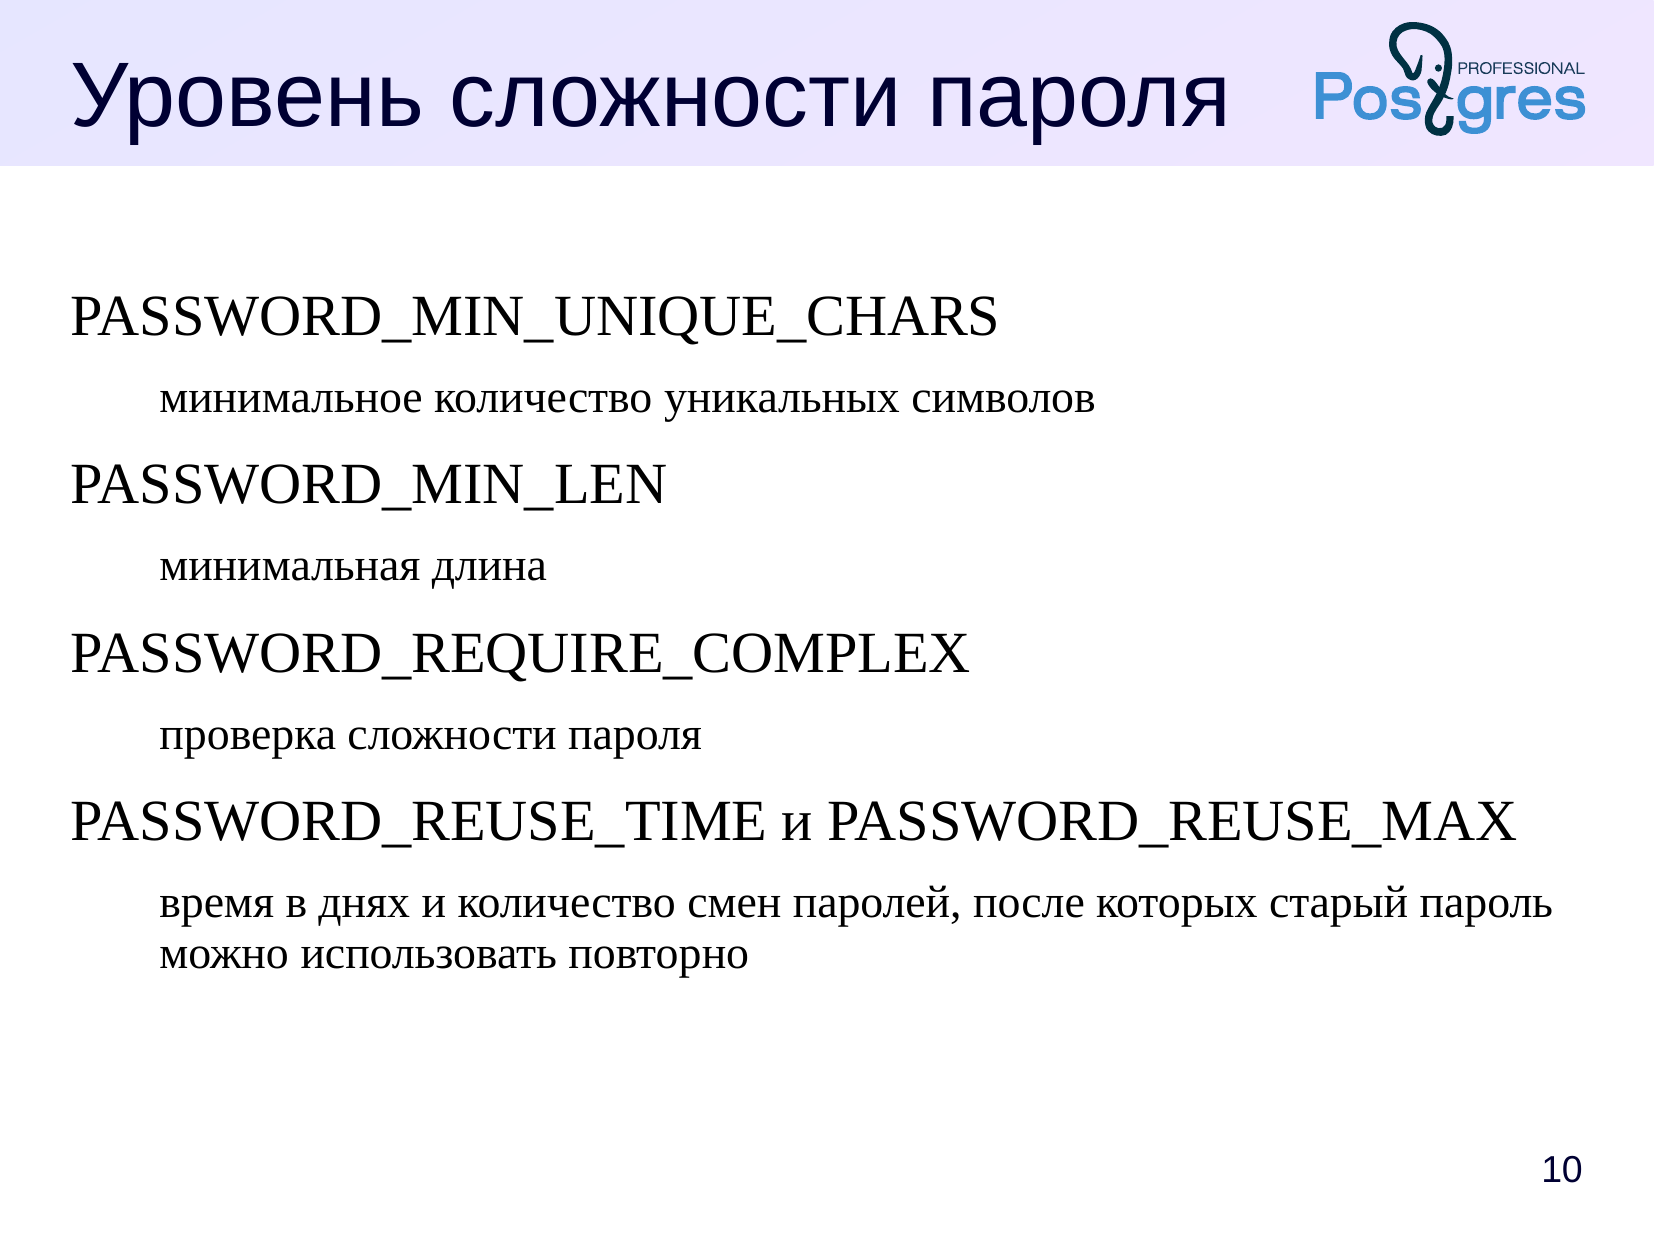

# Уровень сложности пароля
PASSWORD_MIN_UNIQUE_CHARS
минимальное количество уникальных символов
PASSWORD_MIN_LEN
минимальная длина
PASSWORD_REQUIRE_COMPLEX
проверка сложности пароля
PASSWORD_REUSE_TIME и PASSWORD_REUSE_MAX
время в днях и количество смен паролей, после которых старый пароль можно использовать повторно